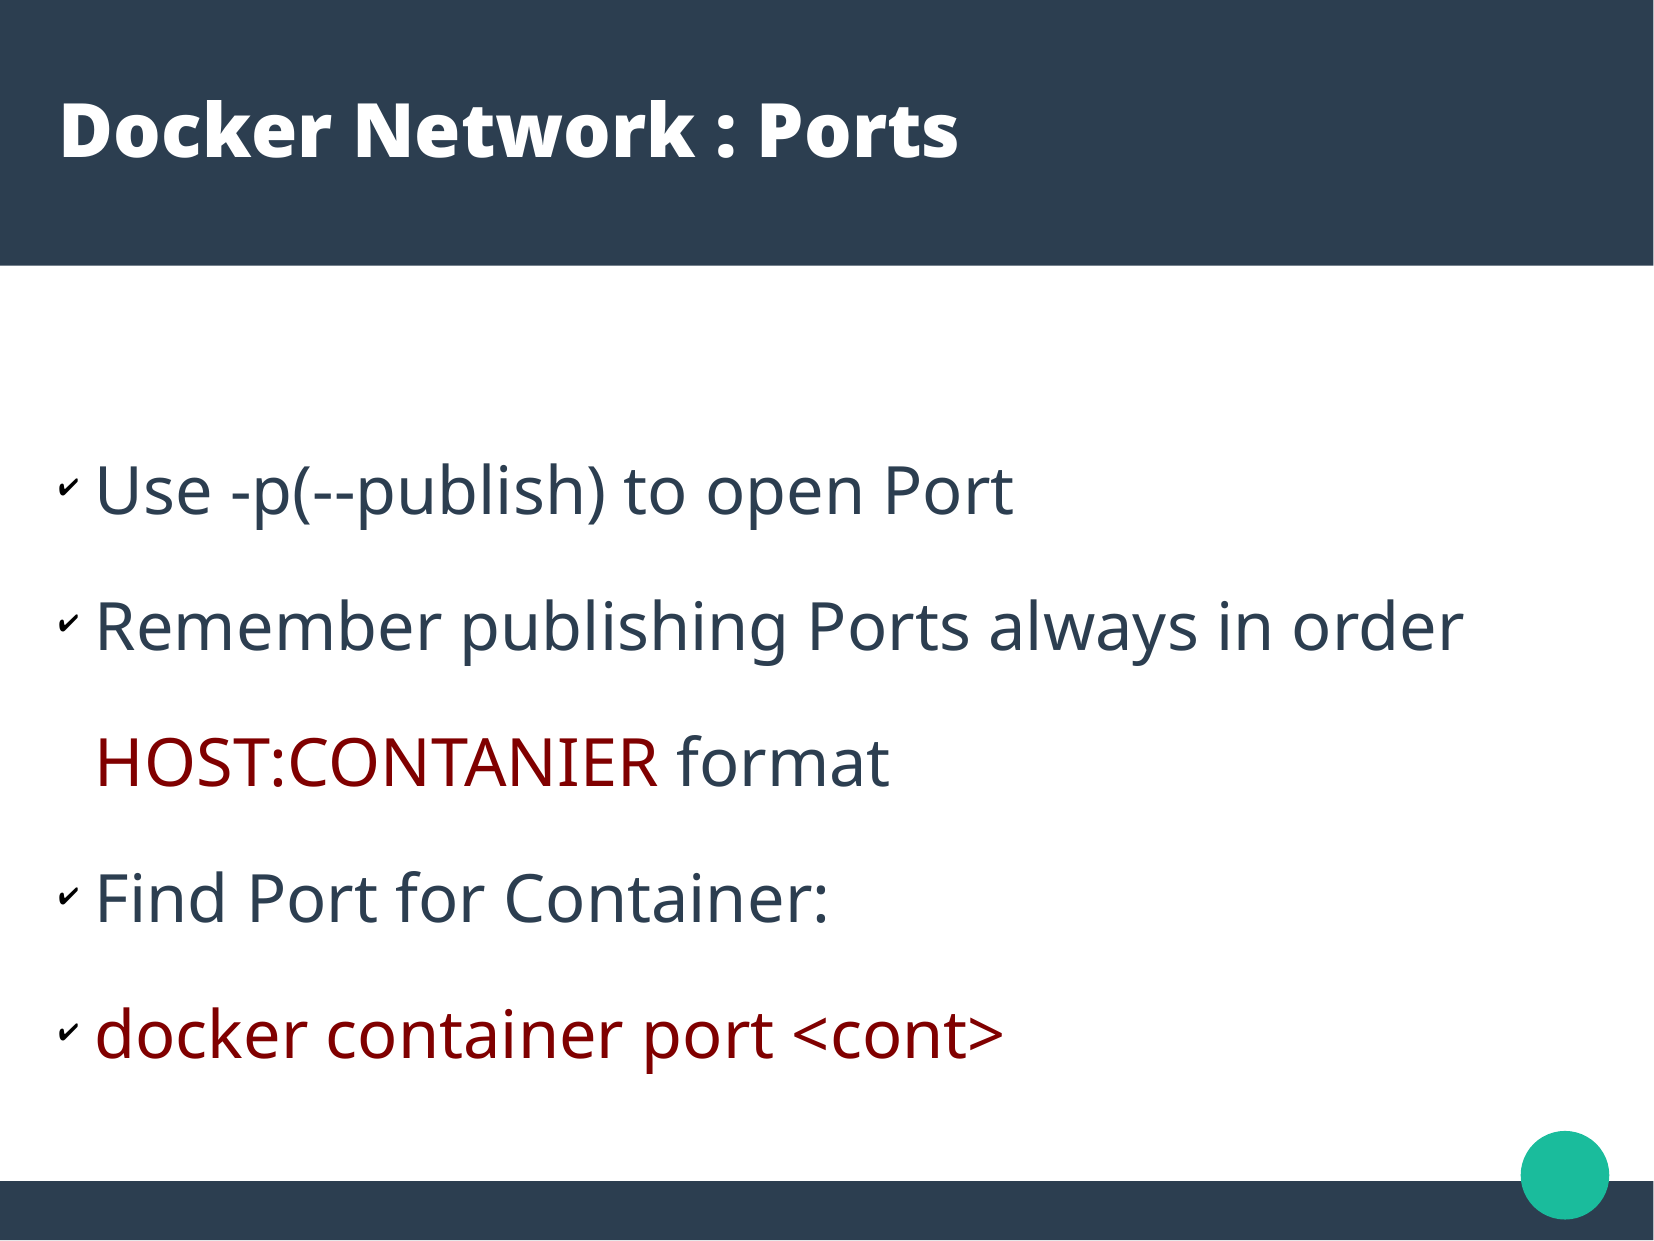

# Docker Network : Ports
Use -p(--publish) to open Port
Remember publishing Ports always in order
HOST:CONTANIER format
Find Port for Container:
docker container port <cont>